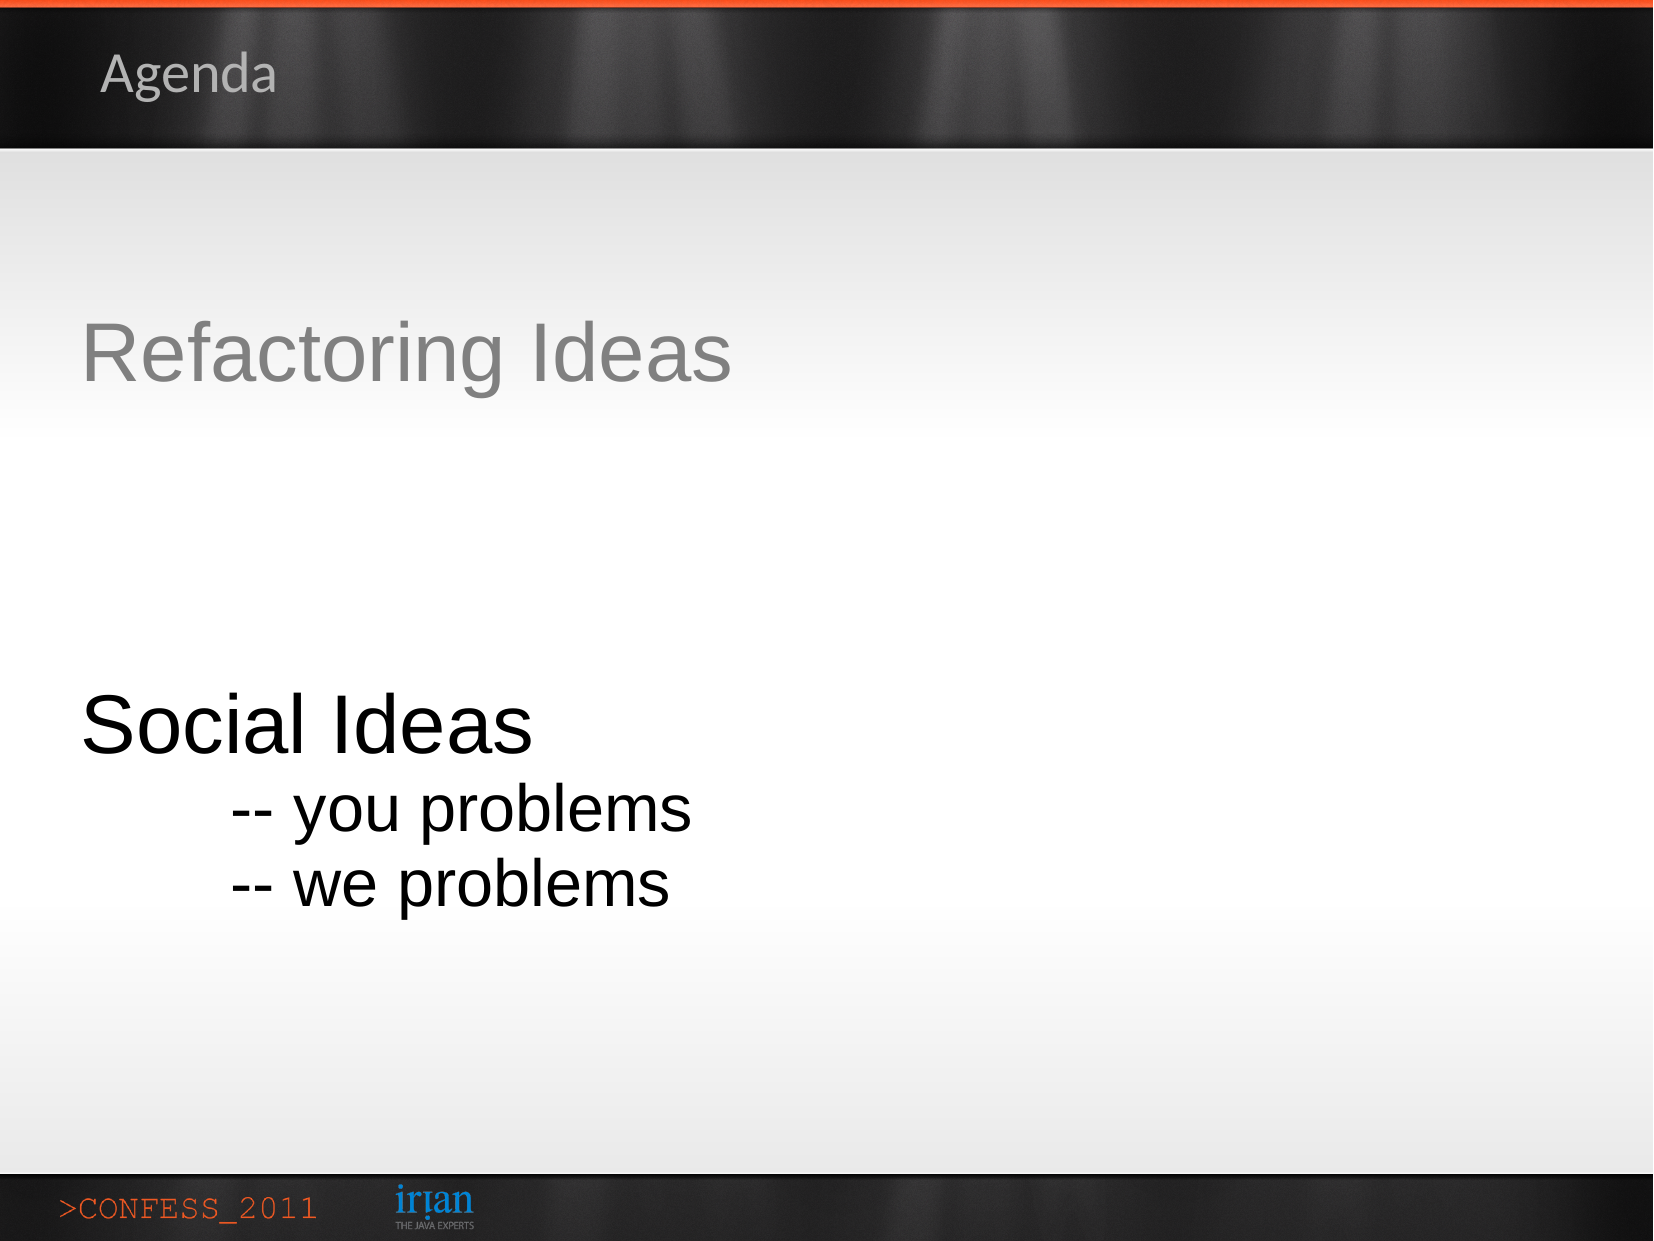

# Agenda
Refactoring Ideas
Social Ideas
		-- you problems
		-- we problems